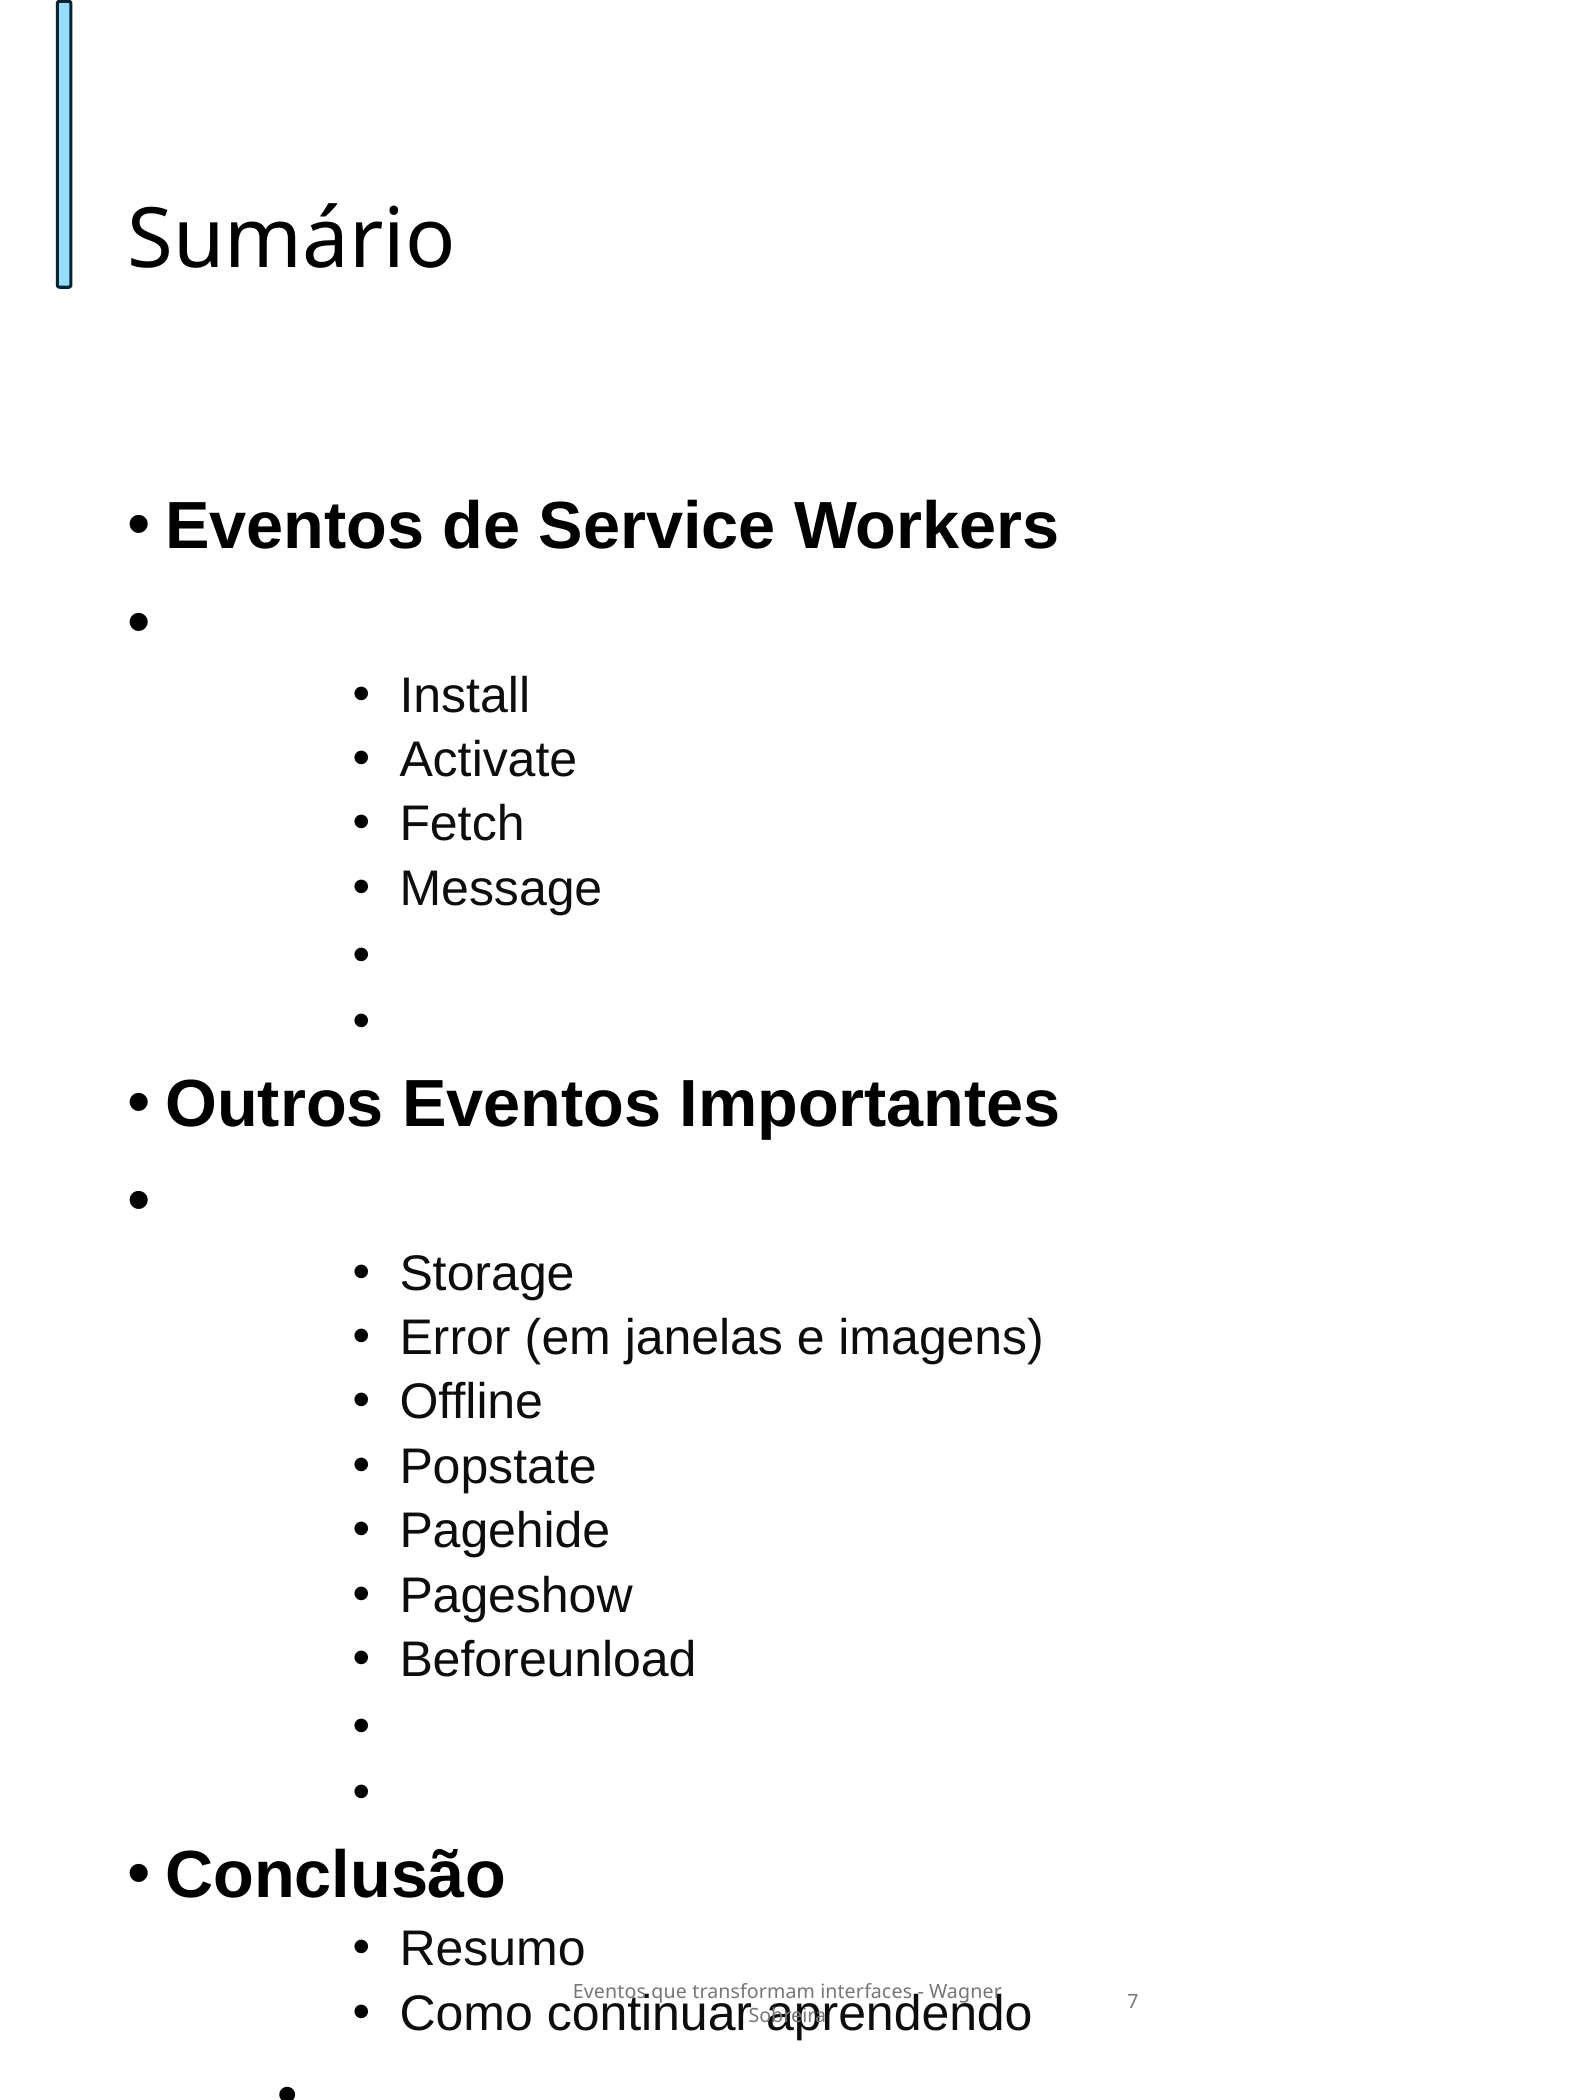

Sumário
Eventos de Service Workers
Install
Activate
Fetch
Message
Outros Eventos Importantes
Storage
Error (em janelas e imagens)
Offline
Popstate
Pagehide
Pageshow
Beforeunload
Conclusão
Resumo
Como continuar aprendendo
Eventos que transformam interfaces - Wagner Sobreira